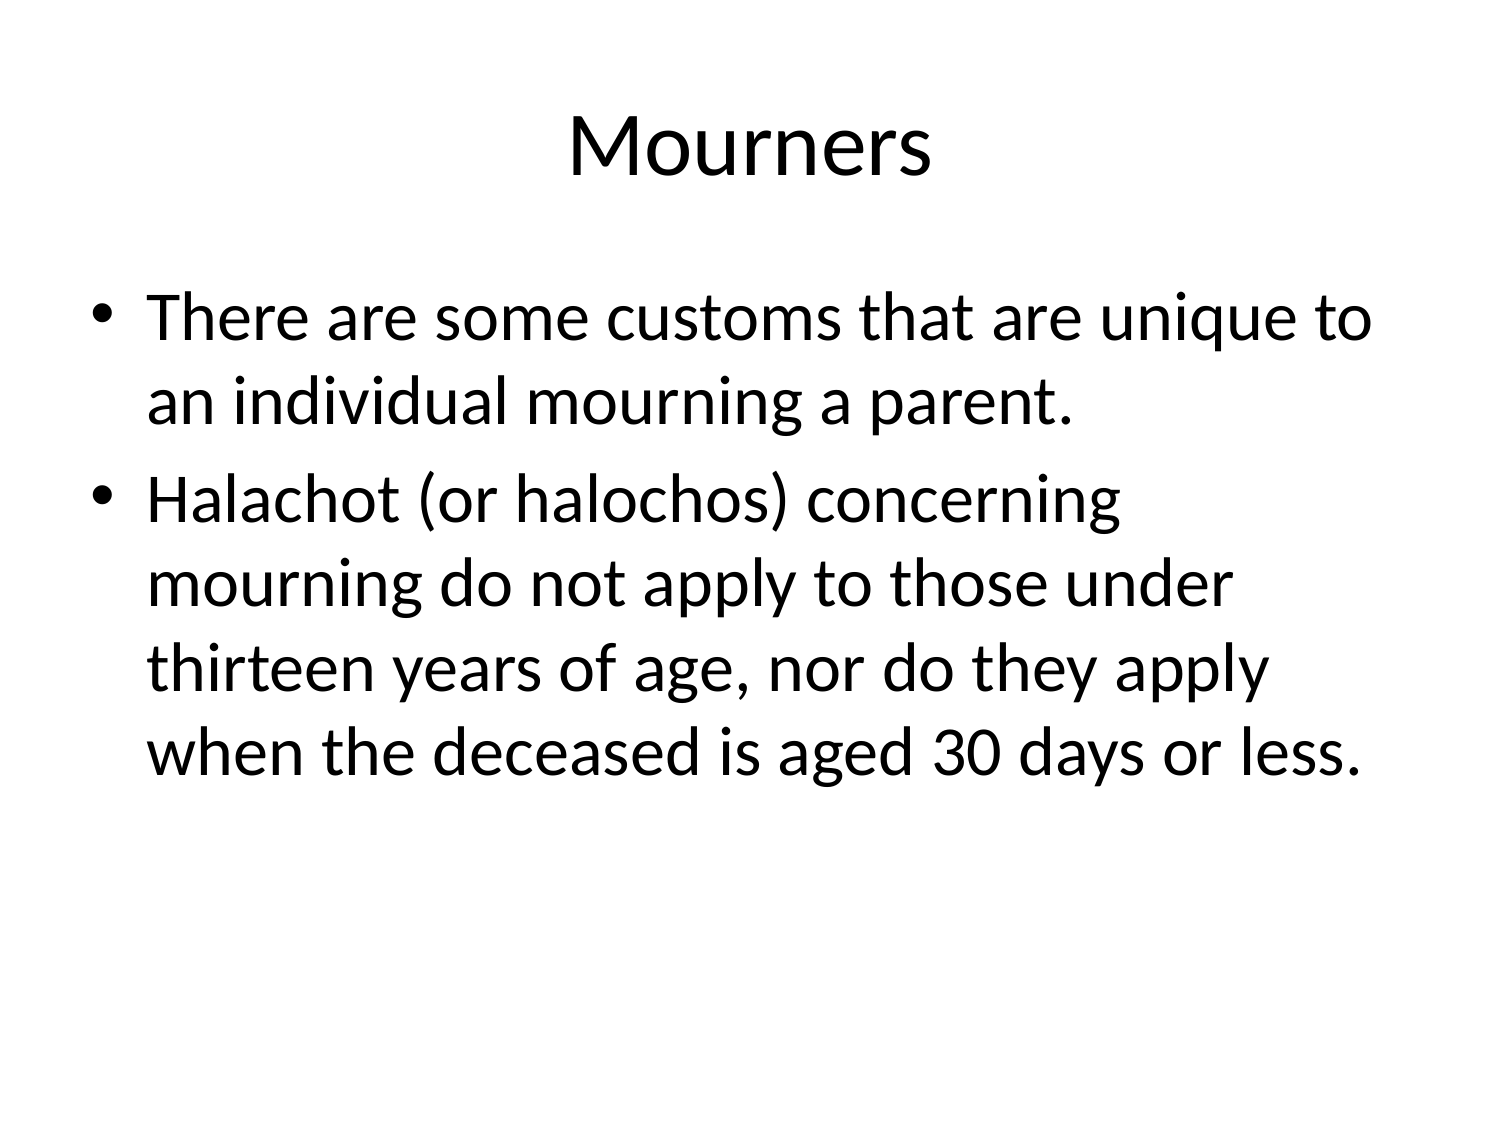

# Mourners
There are some customs that are unique to an individual mourning a parent.
Halachot (or halochos) concerning mourning do not apply to those under thirteen years of age, nor do they apply when the deceased is aged 30 days or less.